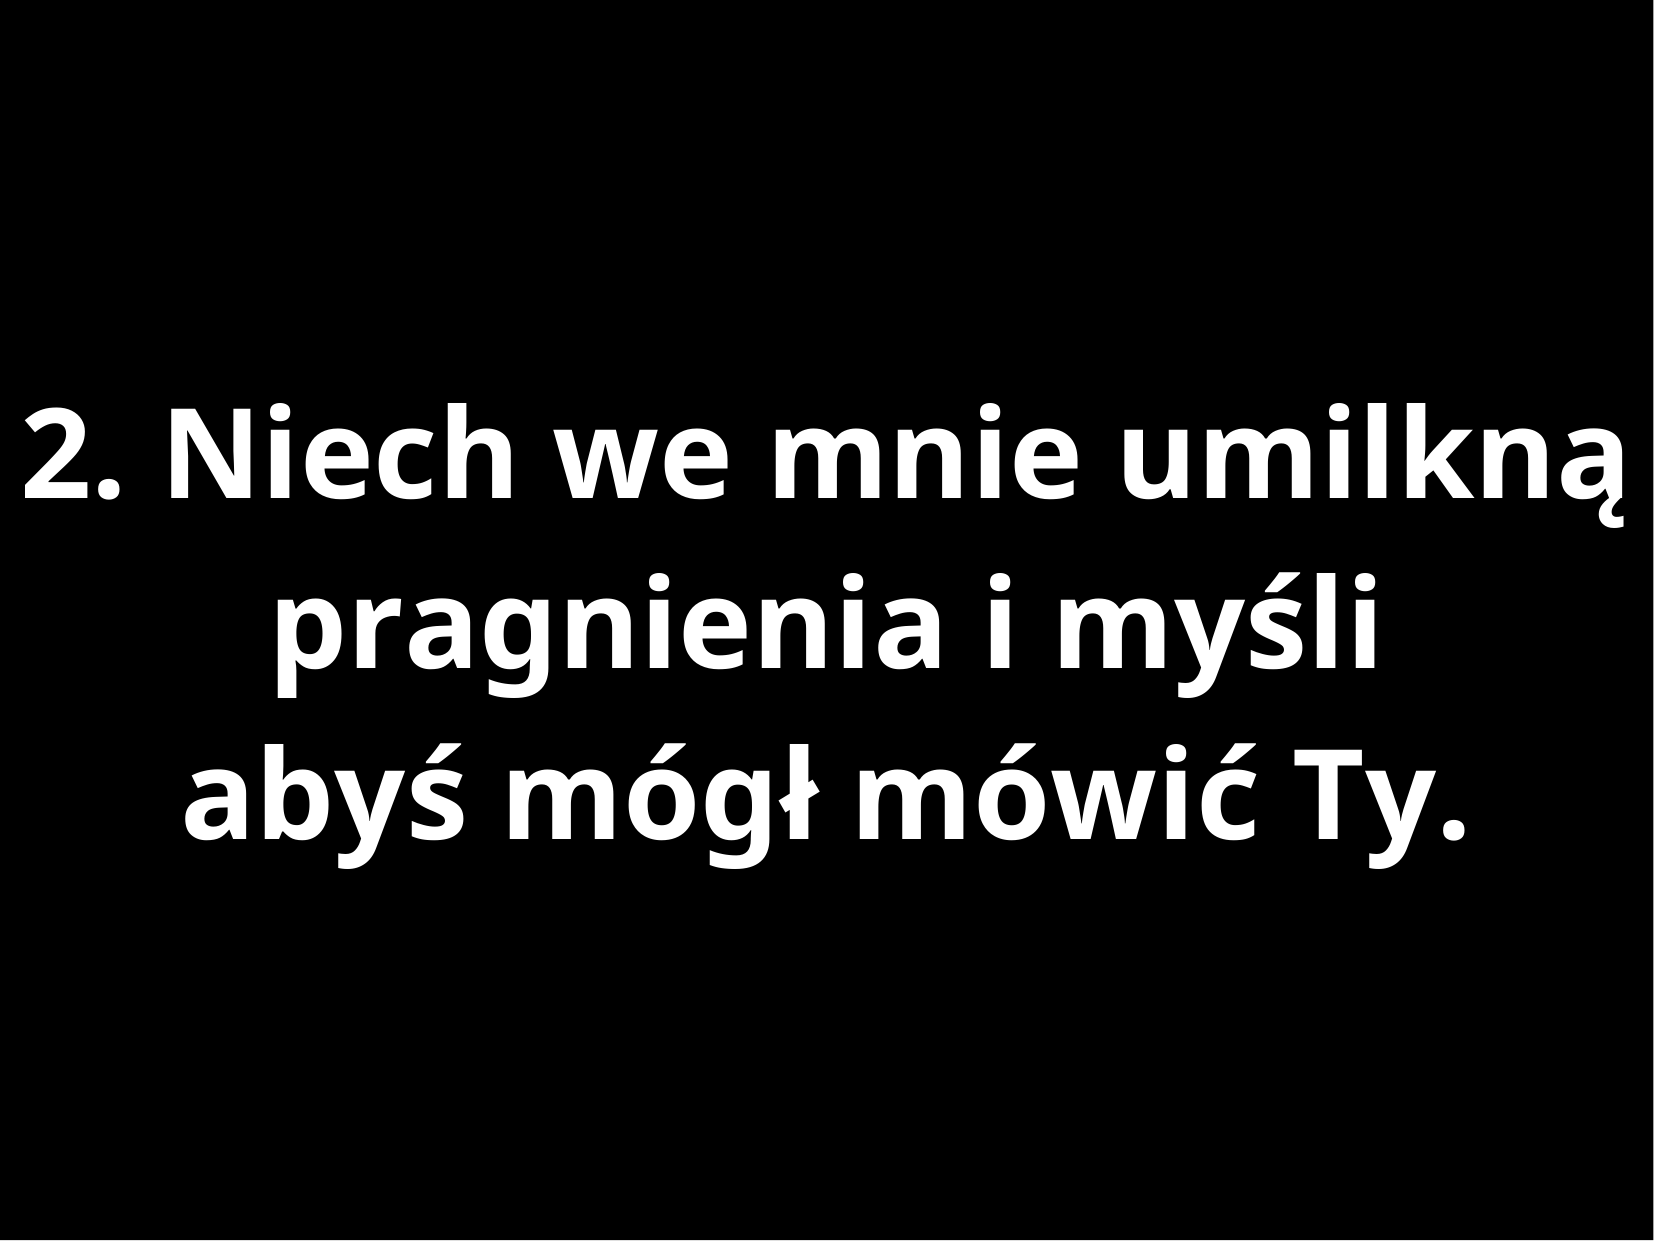

# 2. Niech we mnie umilkną pragnienia i myśli abyś mógł mówić Ty.